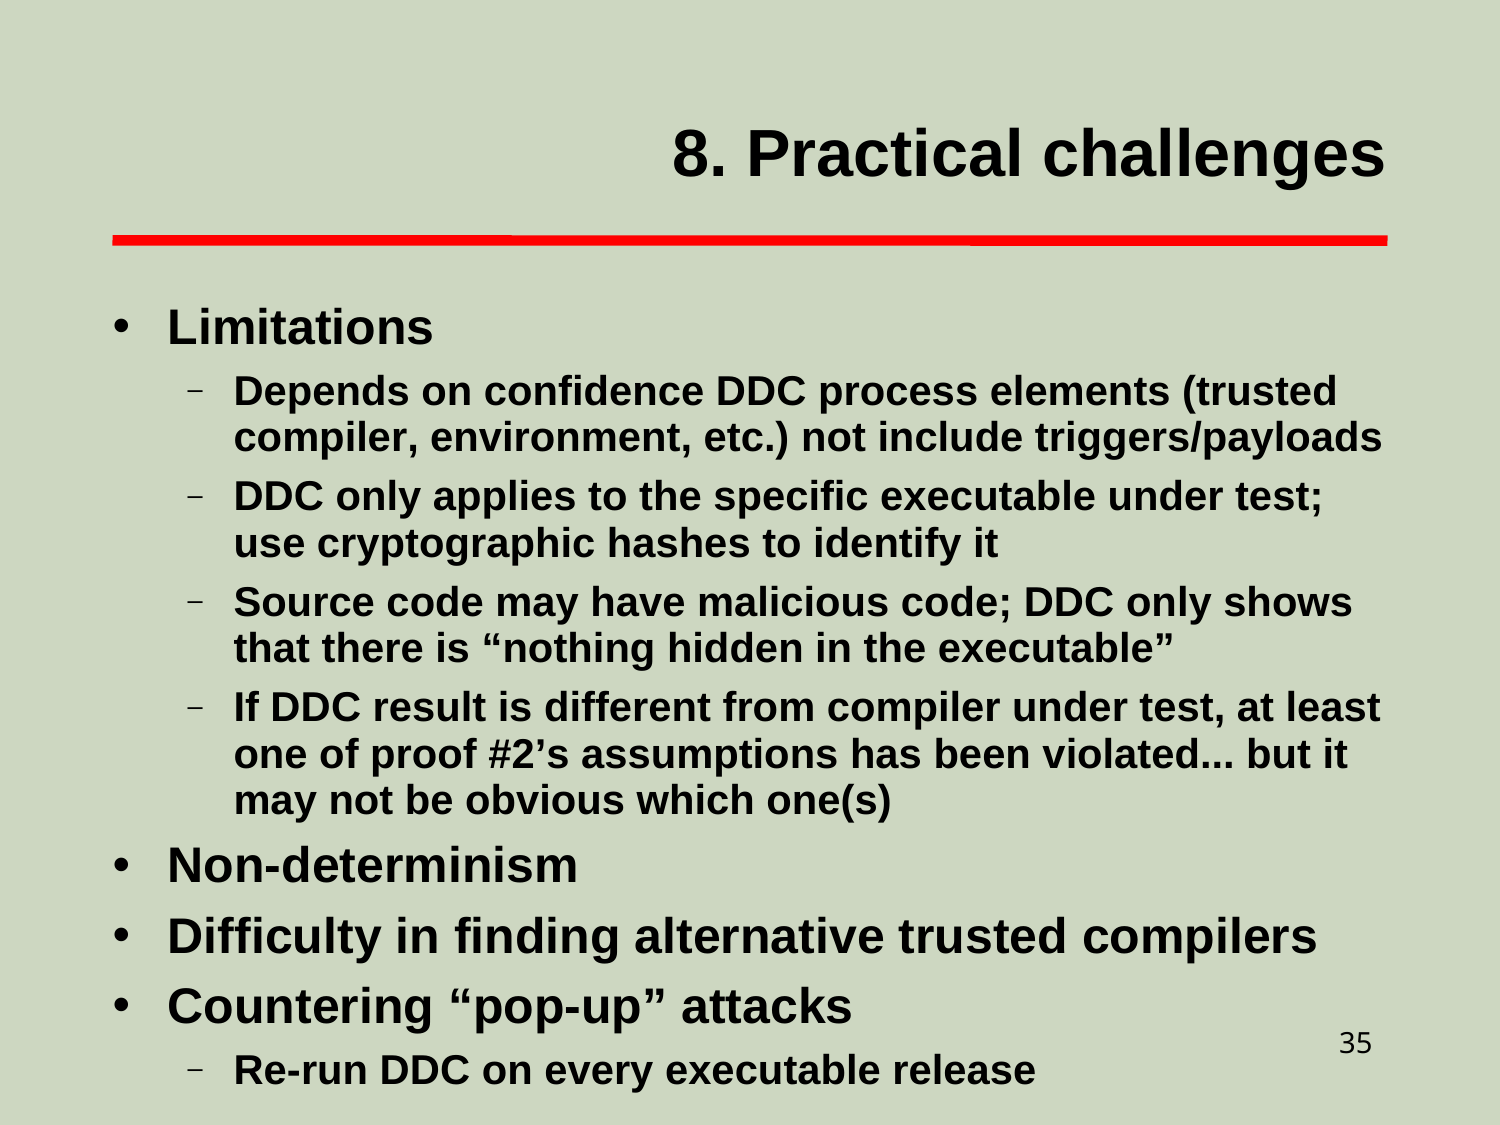

# 8. Practical challenges
Limitations
Depends on confidence DDC process elements (trusted compiler, environment, etc.) not include triggers/payloads
DDC only applies to the specific executable under test; use cryptographic hashes to identify it
Source code may have malicious code; DDC only shows that there is “nothing hidden in the executable”
If DDC result is different from compiler under test, at least one of proof #2’s assumptions has been violated... but it may not be obvious which one(s)
Non-determinism
Difficulty in finding alternative trusted compilers
Countering “pop-up” attacks
Re-run DDC on every executable release